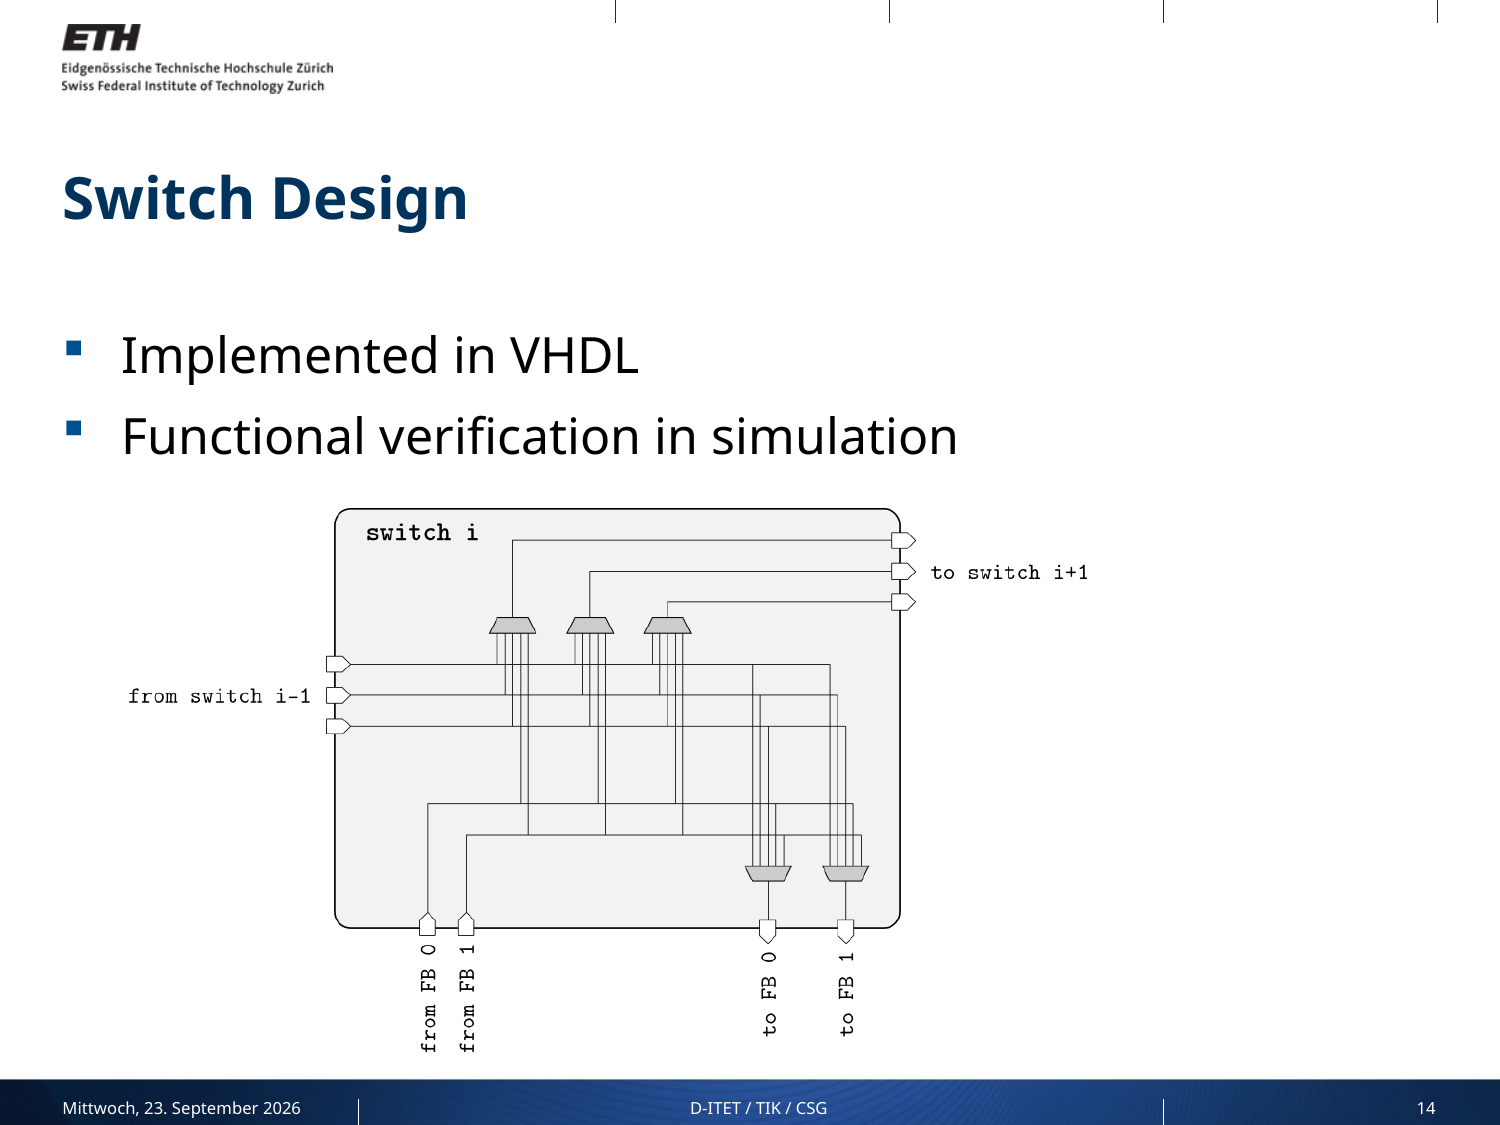

# Switch Design
Implemented in VHDL
Functional verification in simulation
14